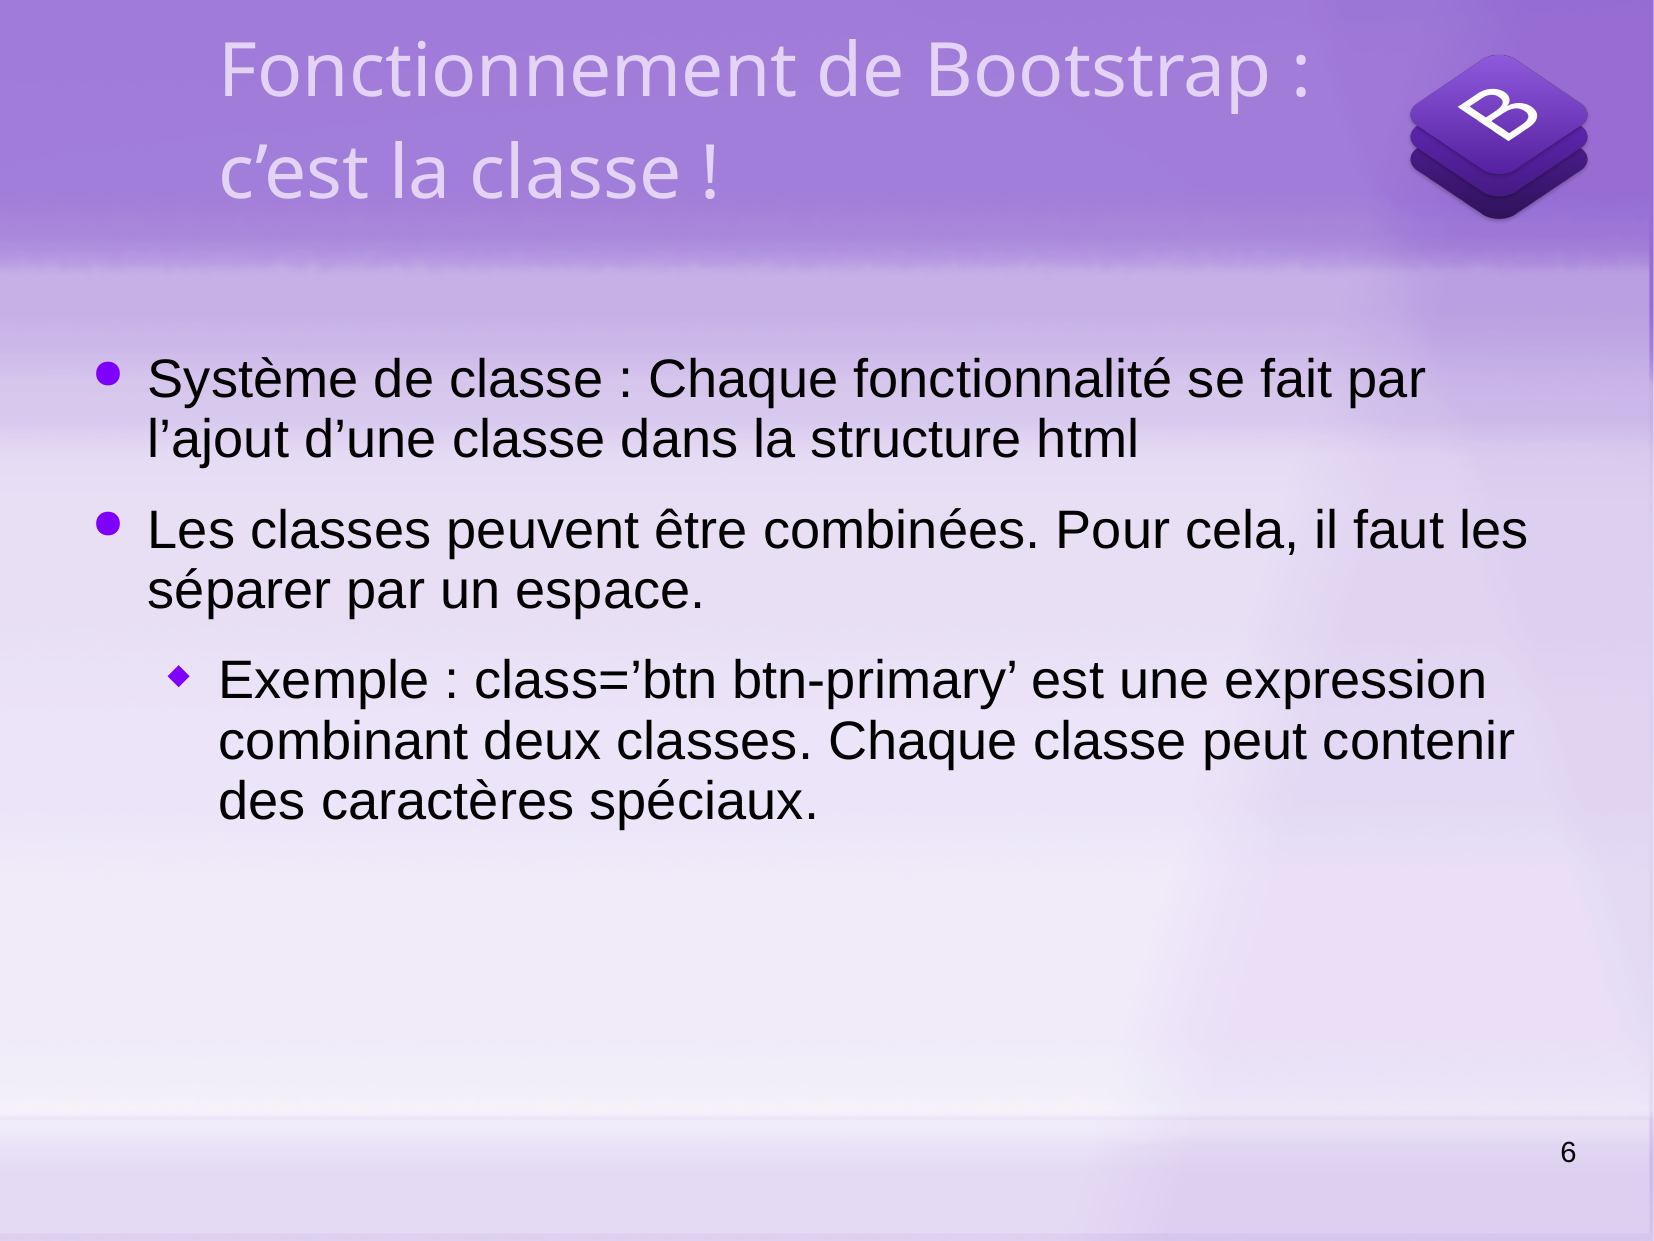

# Fonctionnement de Bootstrap : c’est la classe !
Système de classe : Chaque fonctionnalité se fait par l’ajout d’une classe dans la structure html
Les classes peuvent être combinées. Pour cela, il faut les séparer par un espace.
Exemple : class=’btn btn-primary’ est une expression combinant deux classes. Chaque classe peut contenir des caractères spéciaux.
6